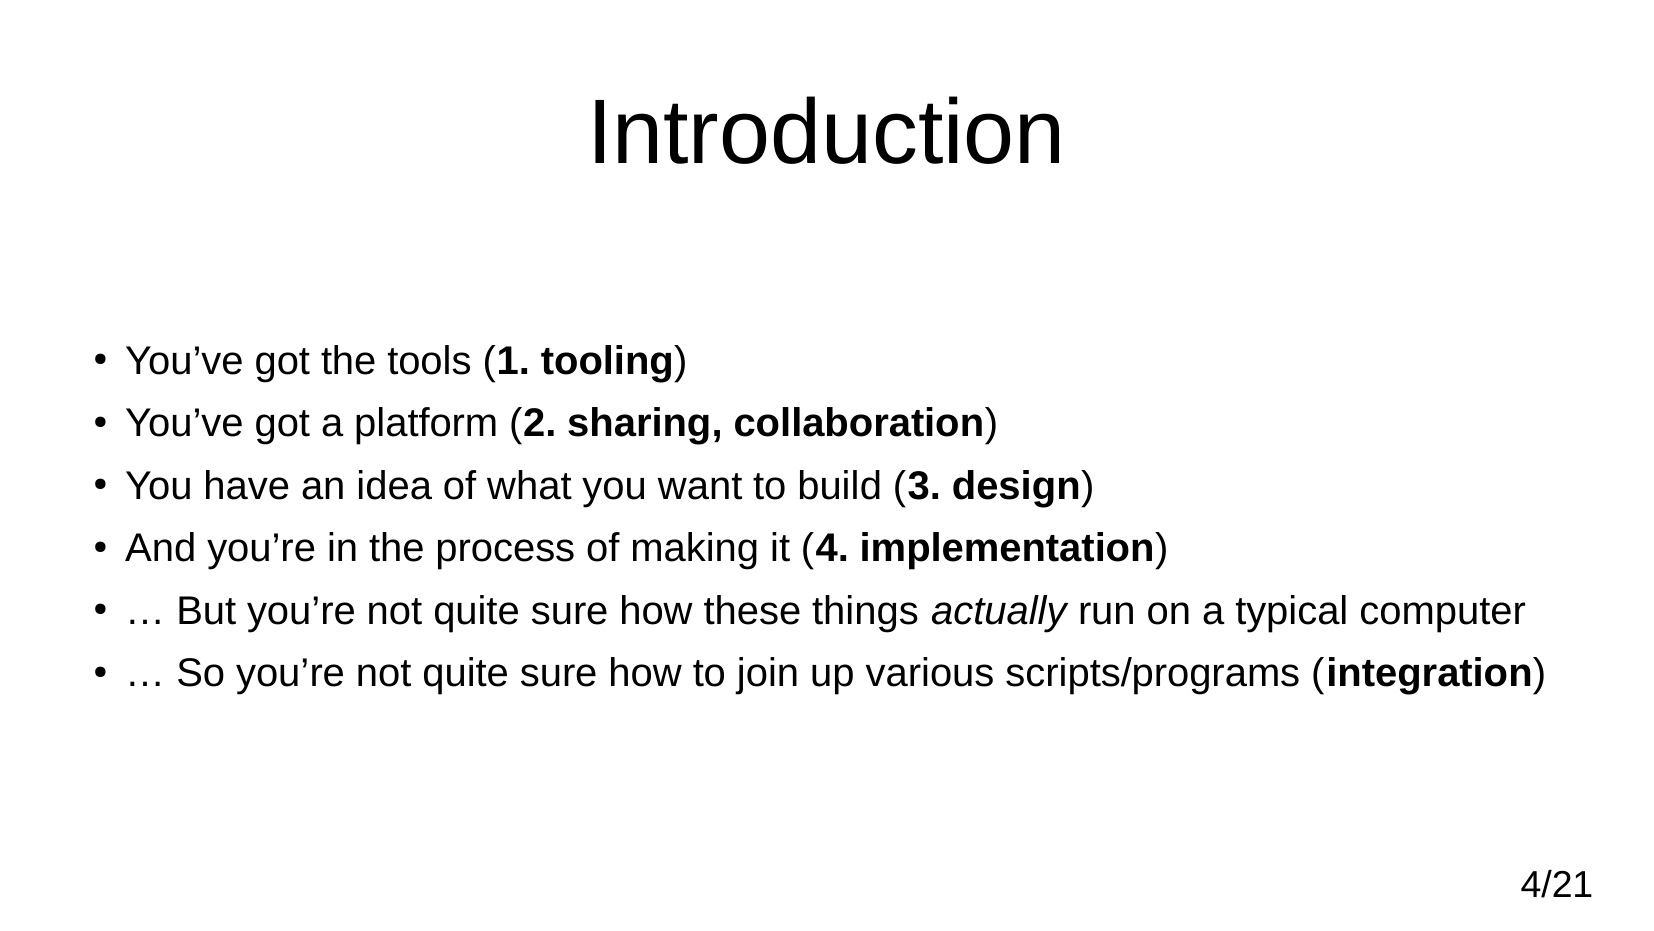

# Introduction
You’ve got the tools (1. tooling)
You’ve got a platform (2. sharing, collaboration)
You have an idea of what you want to build (3. design)
And you’re in the process of making it (4. implementation)
… But you’re not quite sure how these things actually run on a typical computer
… So you’re not quite sure how to join up various scripts/programs (integration)